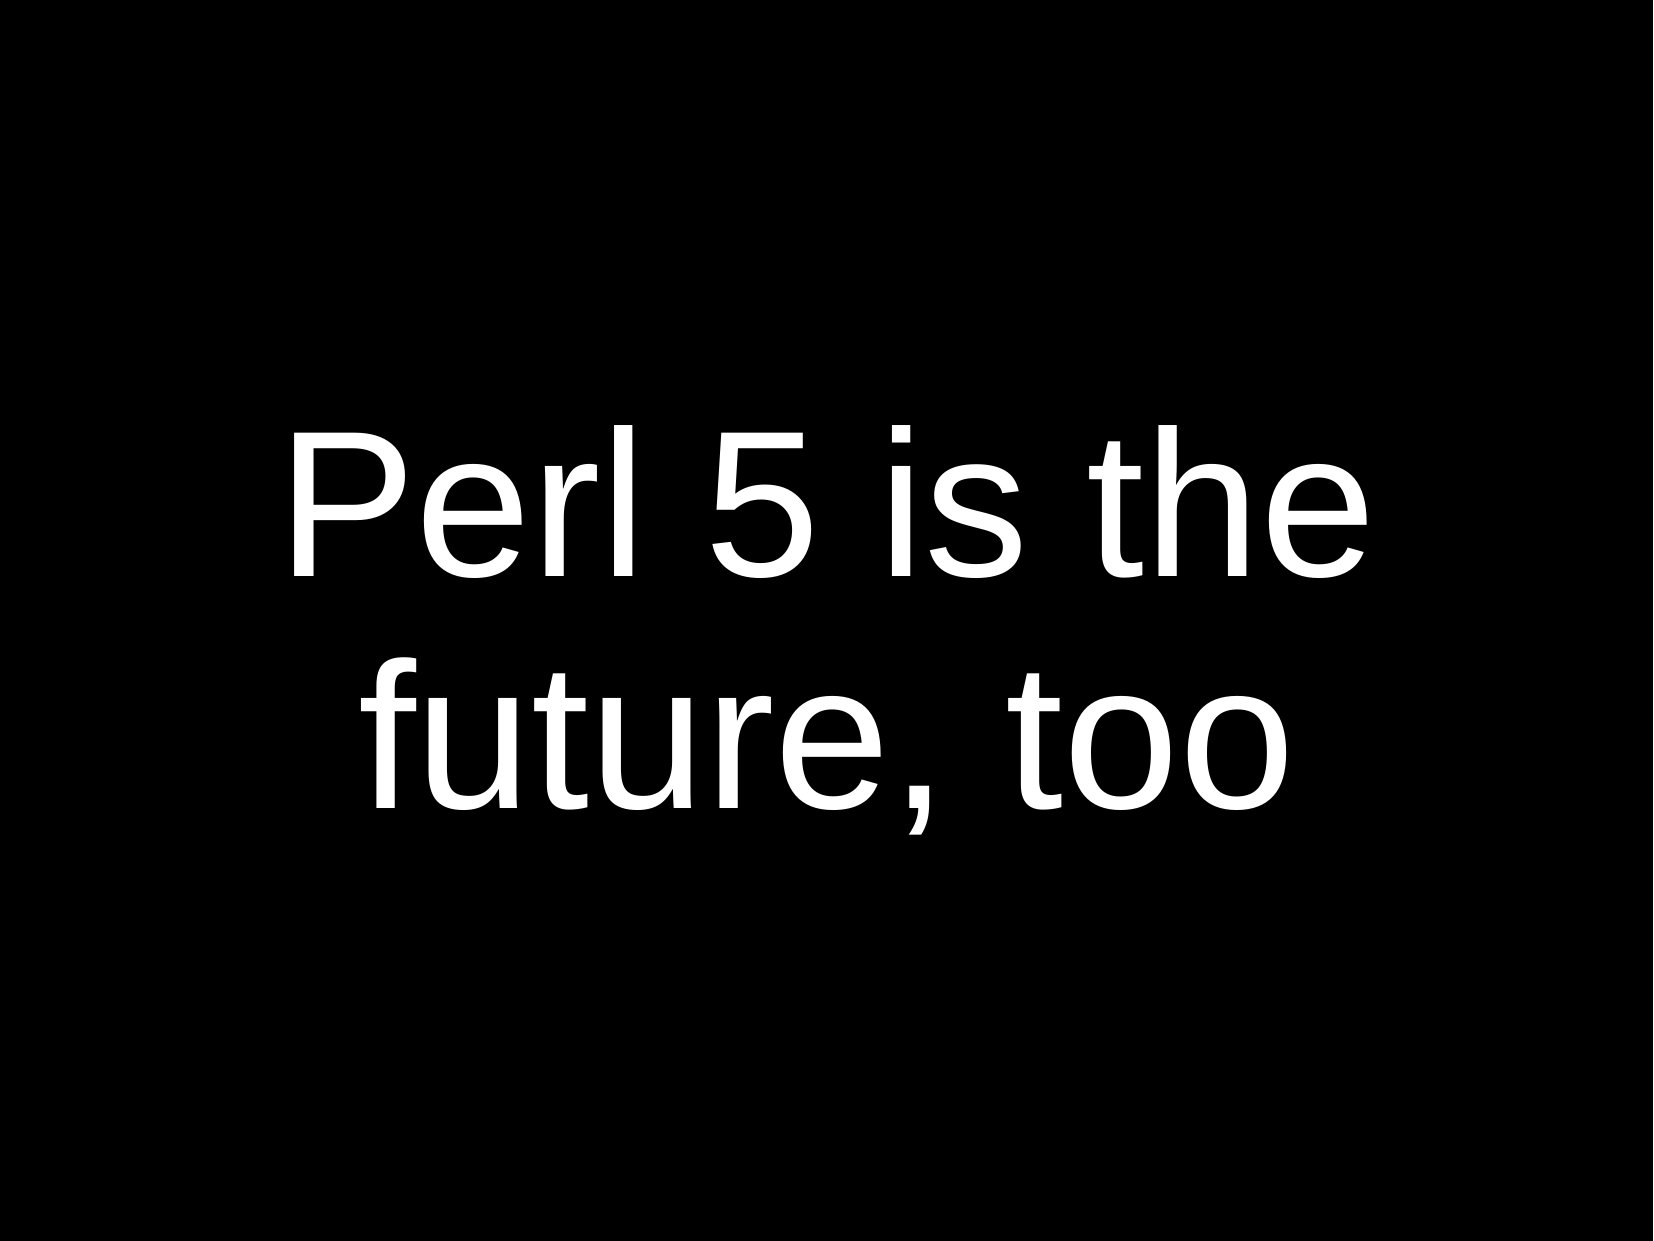

# Perl 5 is the future, too